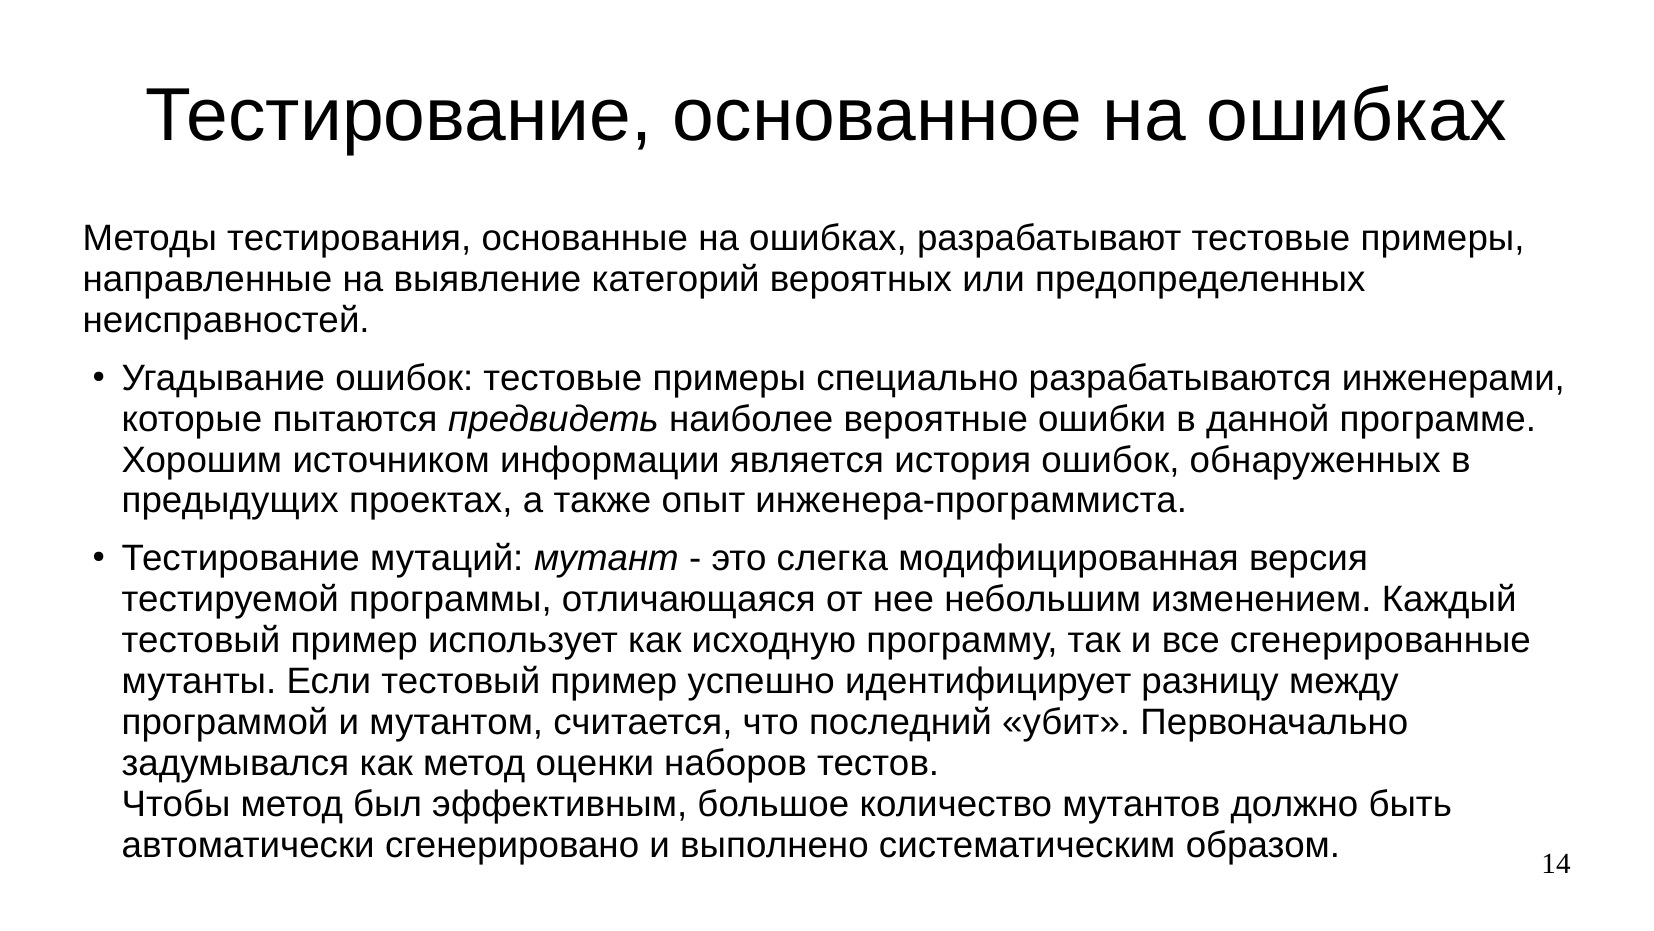

# Тестирование, основанное на ошибках
Методы тестирования, основанные на ошибках, разрабатывают тестовые примеры, направленные на выявление категорий вероятных или предопределенных неисправностей.
Угадывание ошибок: тестовые примеры специально разрабатываются инженерами, которые пытаются предвидеть наиболее вероятные ошибки в данной программе. Хорошим источником информации является история ошибок, обнаруженных в предыдущих проектах, а также опыт инженера-программиста.
Тестирование мутаций: мутант - это слегка модифицированная версия тестируемой программы, отличающаяся от нее небольшим изменением. Каждый тестовый пример использует как исходную программу, так и все сгенерированные мутанты. Если тестовый пример успешно идентифицирует разницу между программой и мутантом, считается, что последний «убит». Первоначально задумывался как метод оценки наборов тестов.
Чтобы метод был эффективным, большое количество мутантов должно быть автоматически сгенерировано и выполнено систематическим образом.
14